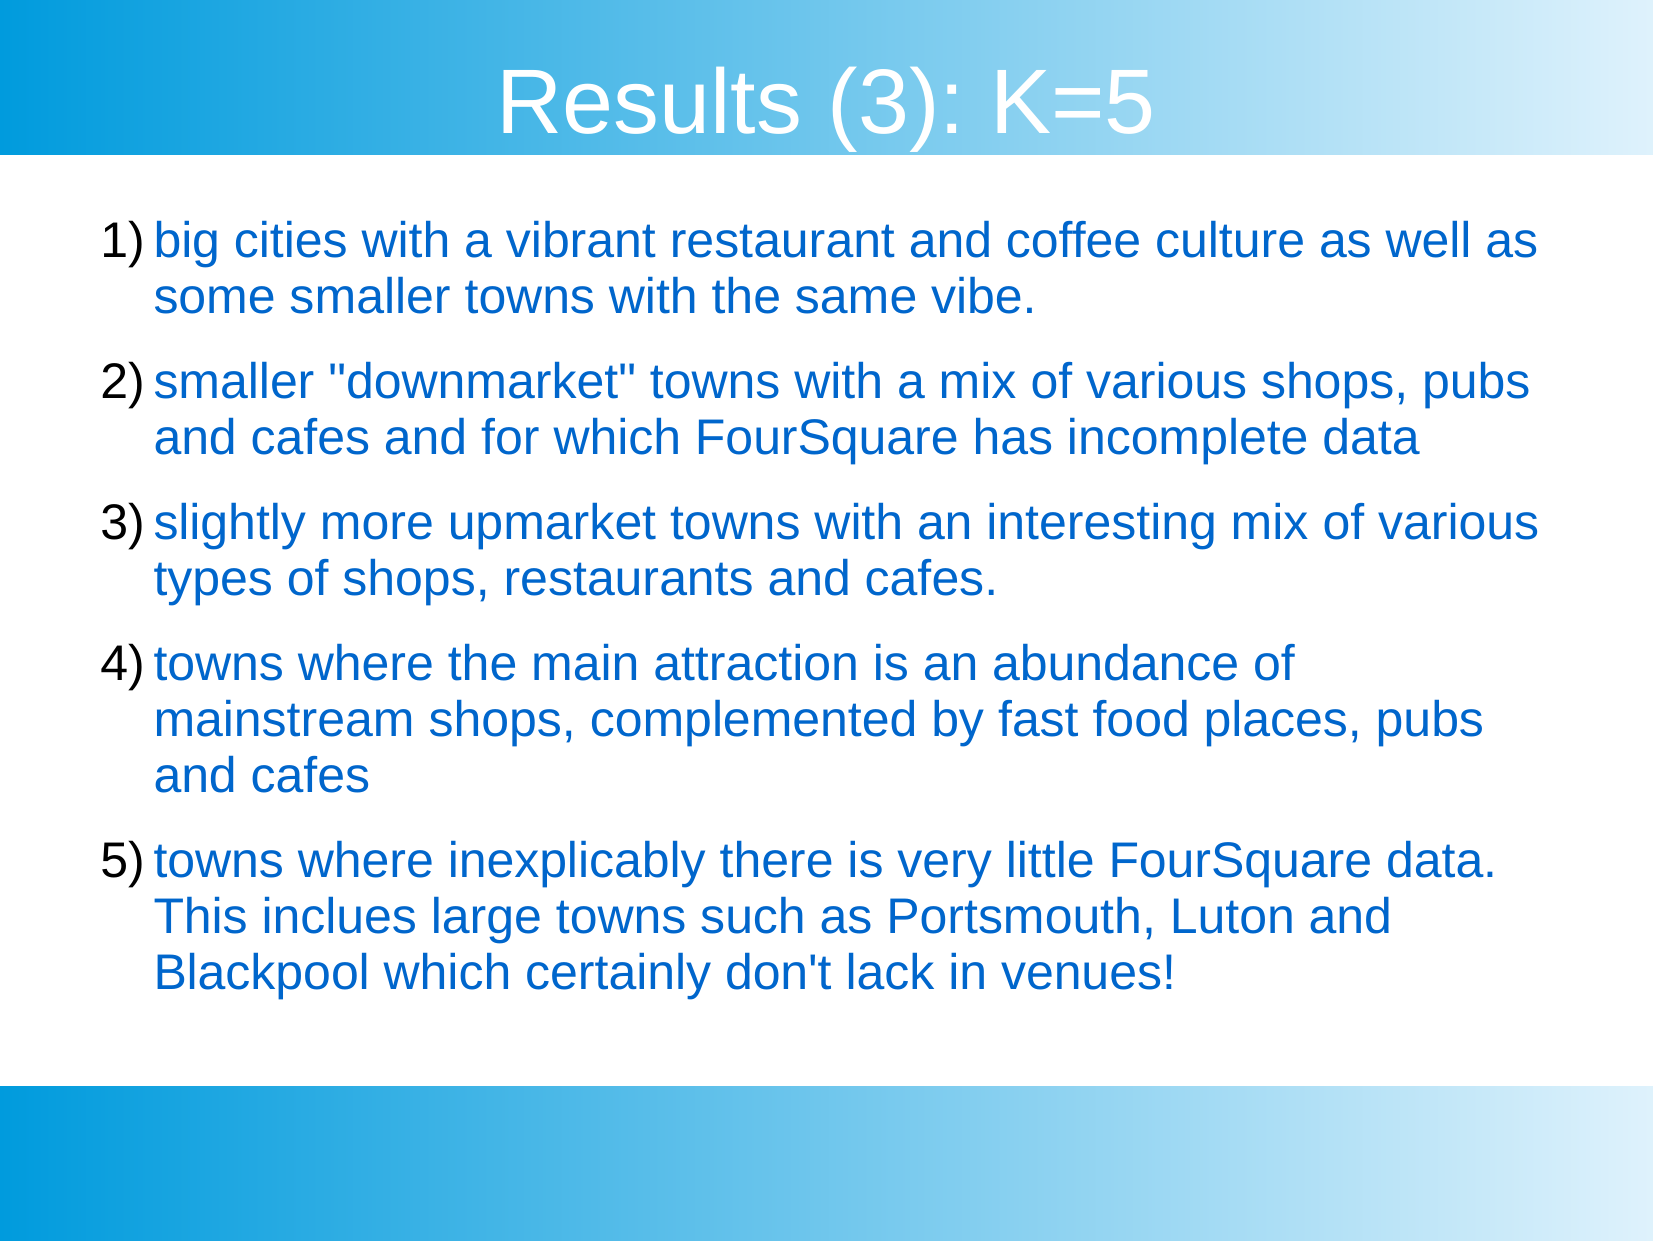

# Results (3): K=5
big cities with a vibrant restaurant and coffee culture as well as some smaller towns with the same vibe.
smaller "downmarket" towns with a mix of various shops, pubs and cafes and for which FourSquare has incomplete data
slightly more upmarket towns with an interesting mix of various types of shops, restaurants and cafes.
towns where the main attraction is an abundance of mainstream shops, complemented by fast food places, pubs and cafes
towns where inexplicably there is very little FourSquare data. This inclues large towns such as Portsmouth, Luton and Blackpool which certainly don't lack in venues!